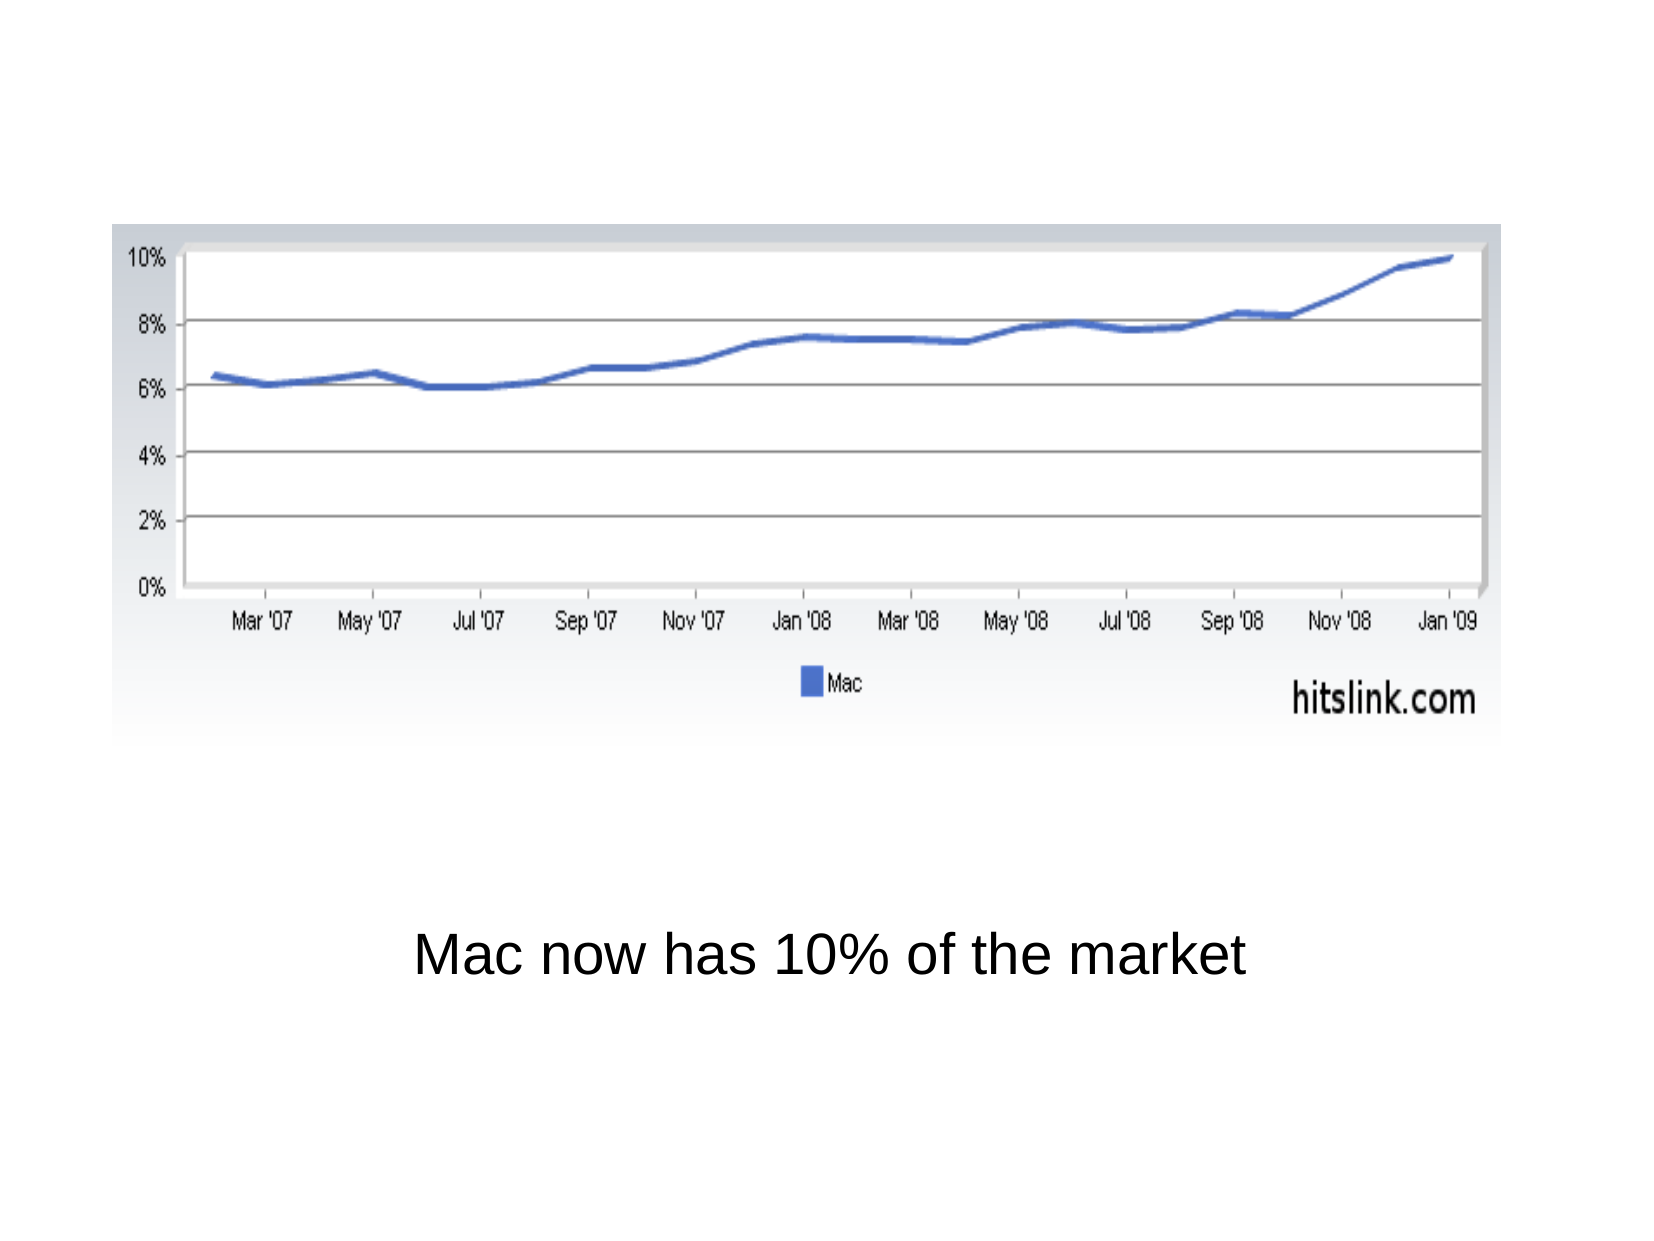

# Mac now has 10% of the market